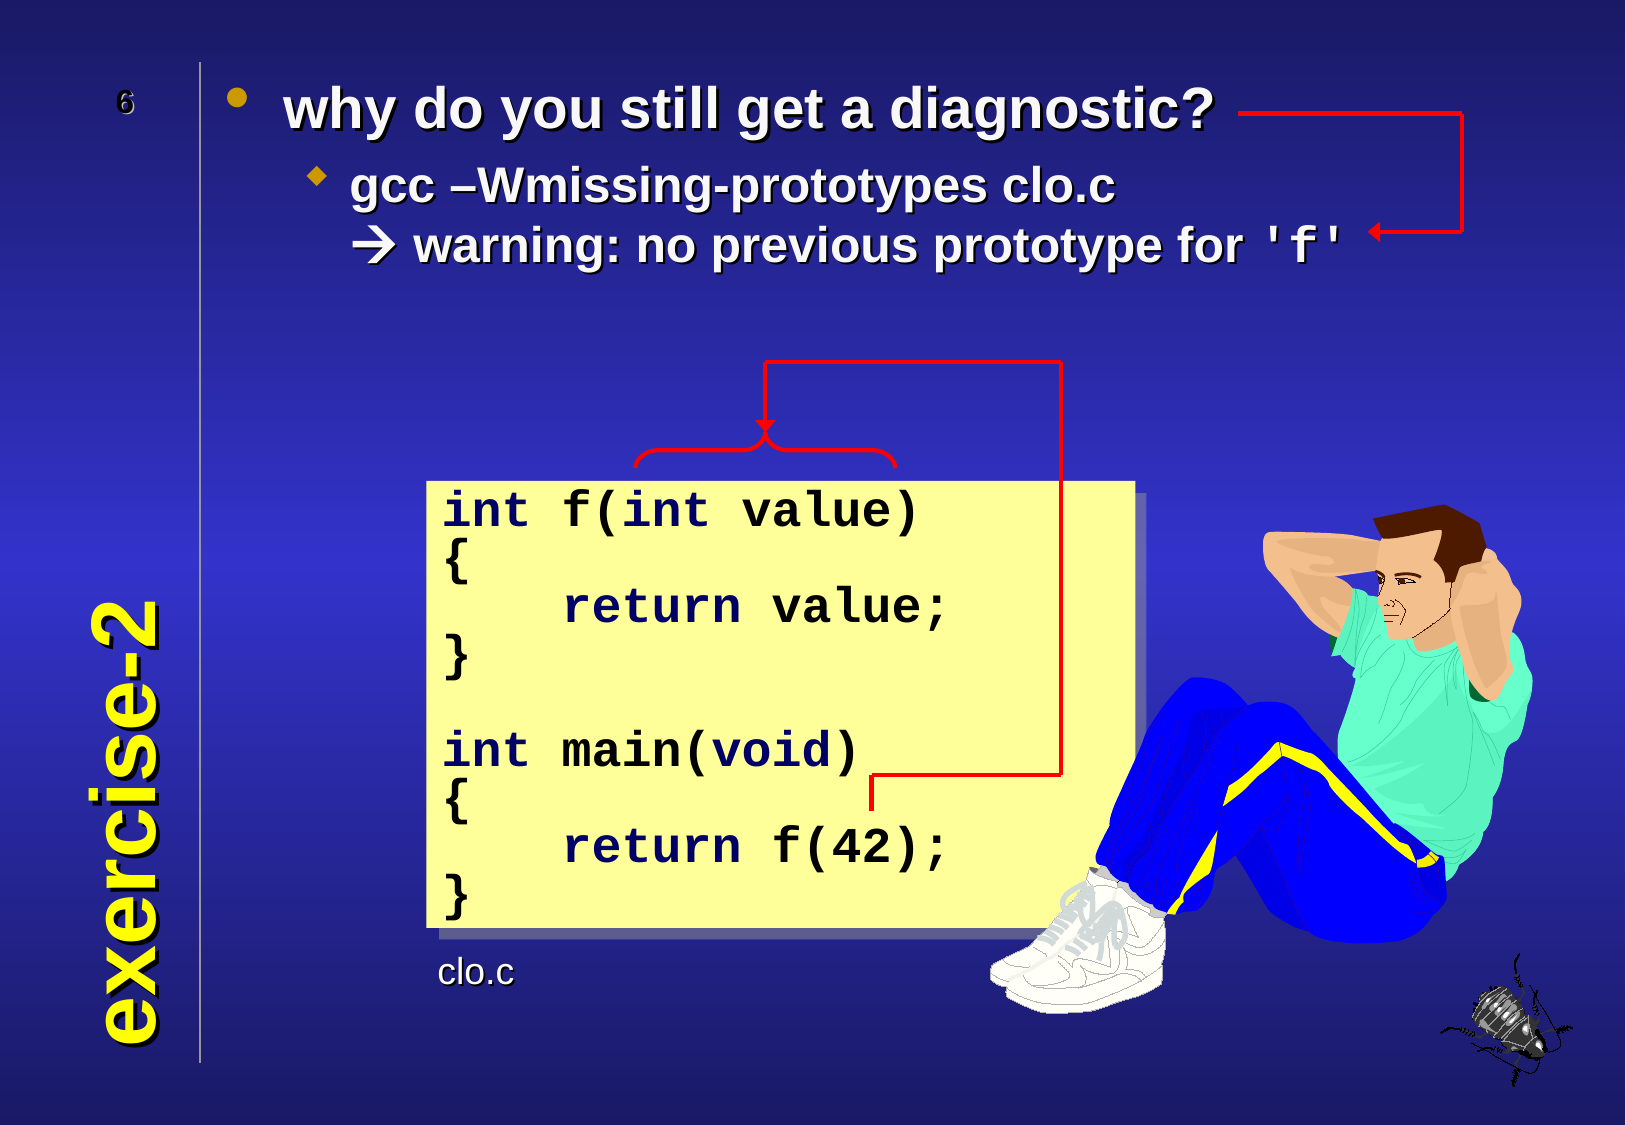

6
why do you still get a diagnostic?
gcc –Wmissing-prototypes clo.c
 warning: no previous prototype for 'f'
int f(int value)
{
 return value;
}
int main(void)
{
 return f(42);
}
# exercise-2
clo.c